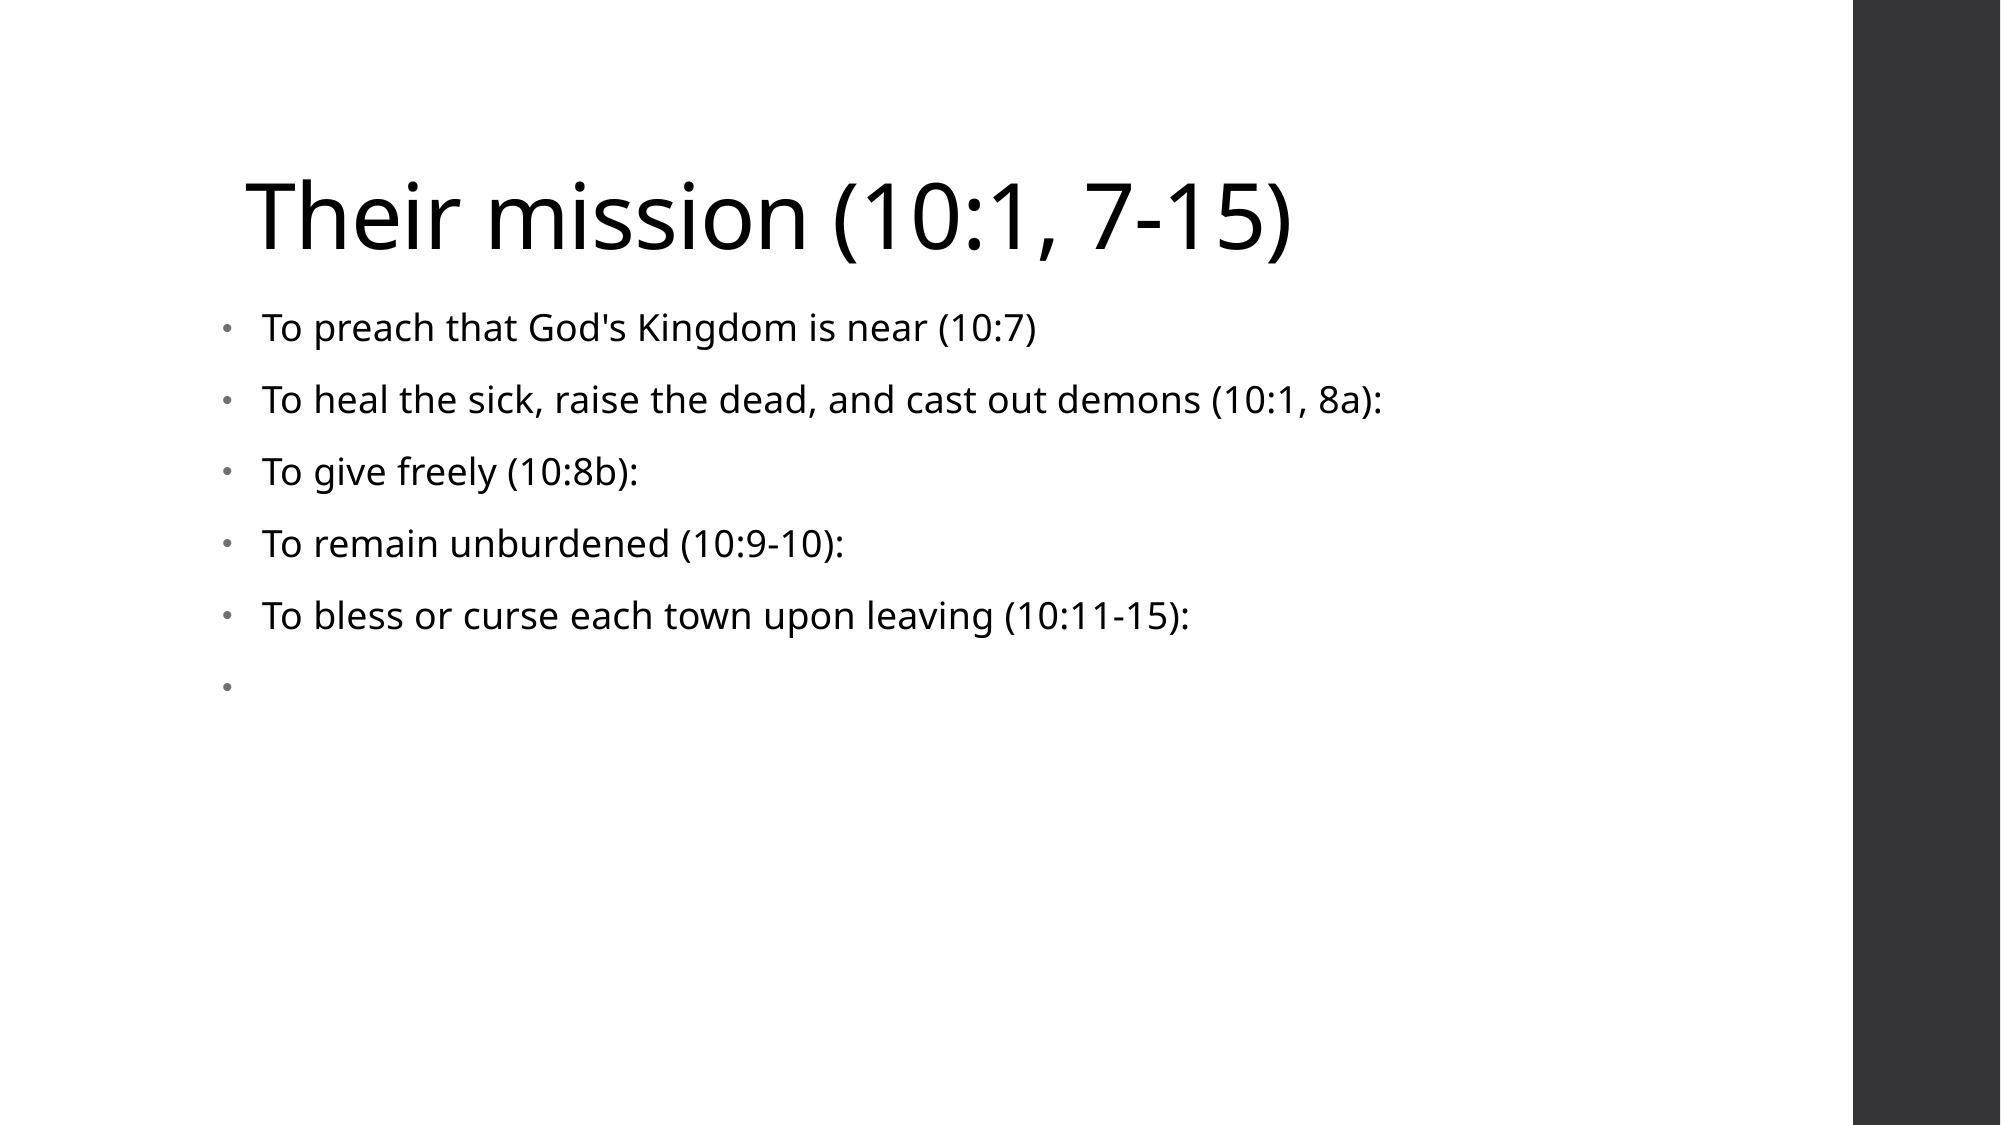

# Their mission (10:1, 7-15)
 To preach that God's Kingdom is near (10:7)
 To heal the sick, raise the dead, and cast out demons (10:1, 8a):
 To give freely (10:8b):
 To remain unburdened (10:9-10):
 To bless or curse each town upon leaving (10:11-15):